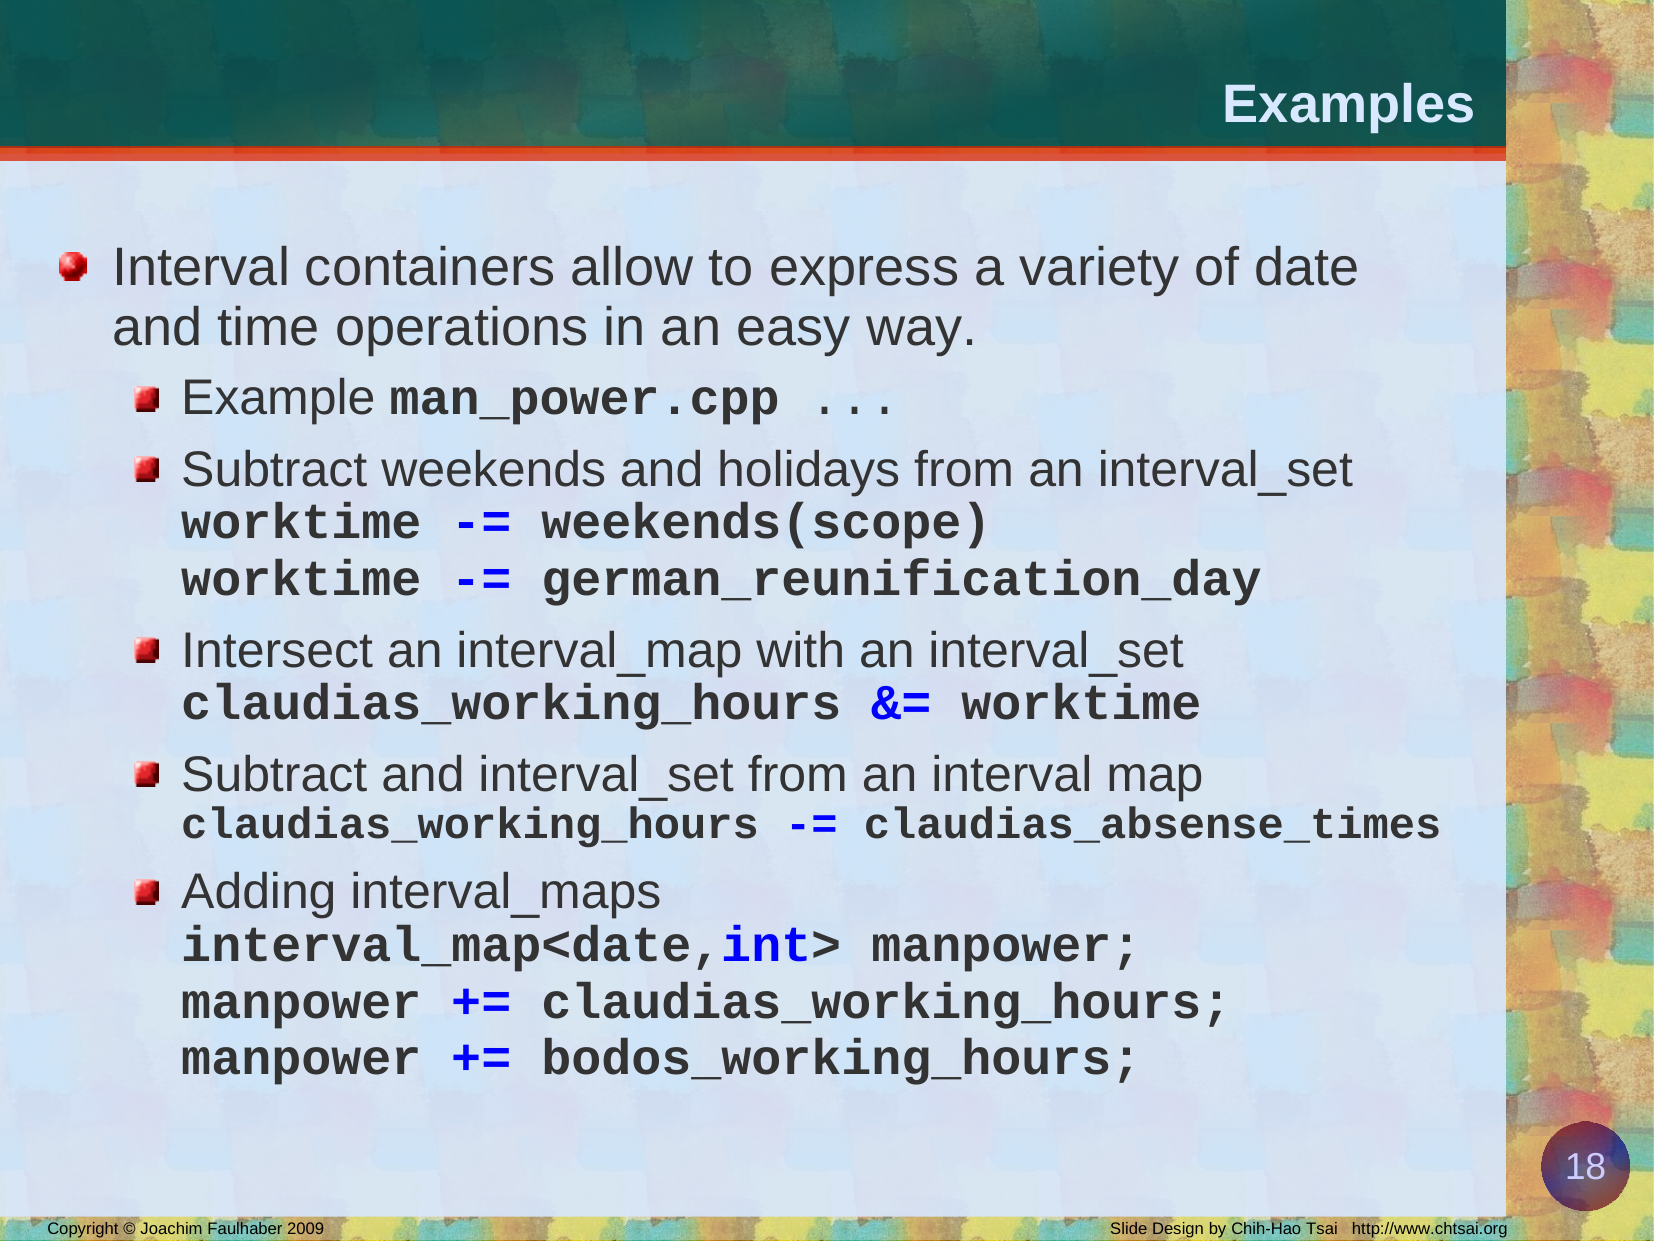

# Examples
Interval containers allow to express a variety of date and time operations in an easy way.
Example man_power.cpp ...
Subtract weekends and holidays from an interval_set
worktime -= weekends(scope)
worktime -= german_reunification_day
Intersect an interval_map with an interval_set
claudias_working_hours &= worktime
Subtract and interval_set from an interval map
claudias_working_hours -= claudias_absense_times
Adding interval_maps
interval_map<date,int> manpower;
manpower += claudias_working_hours;
manpower += bodos_working_hours;